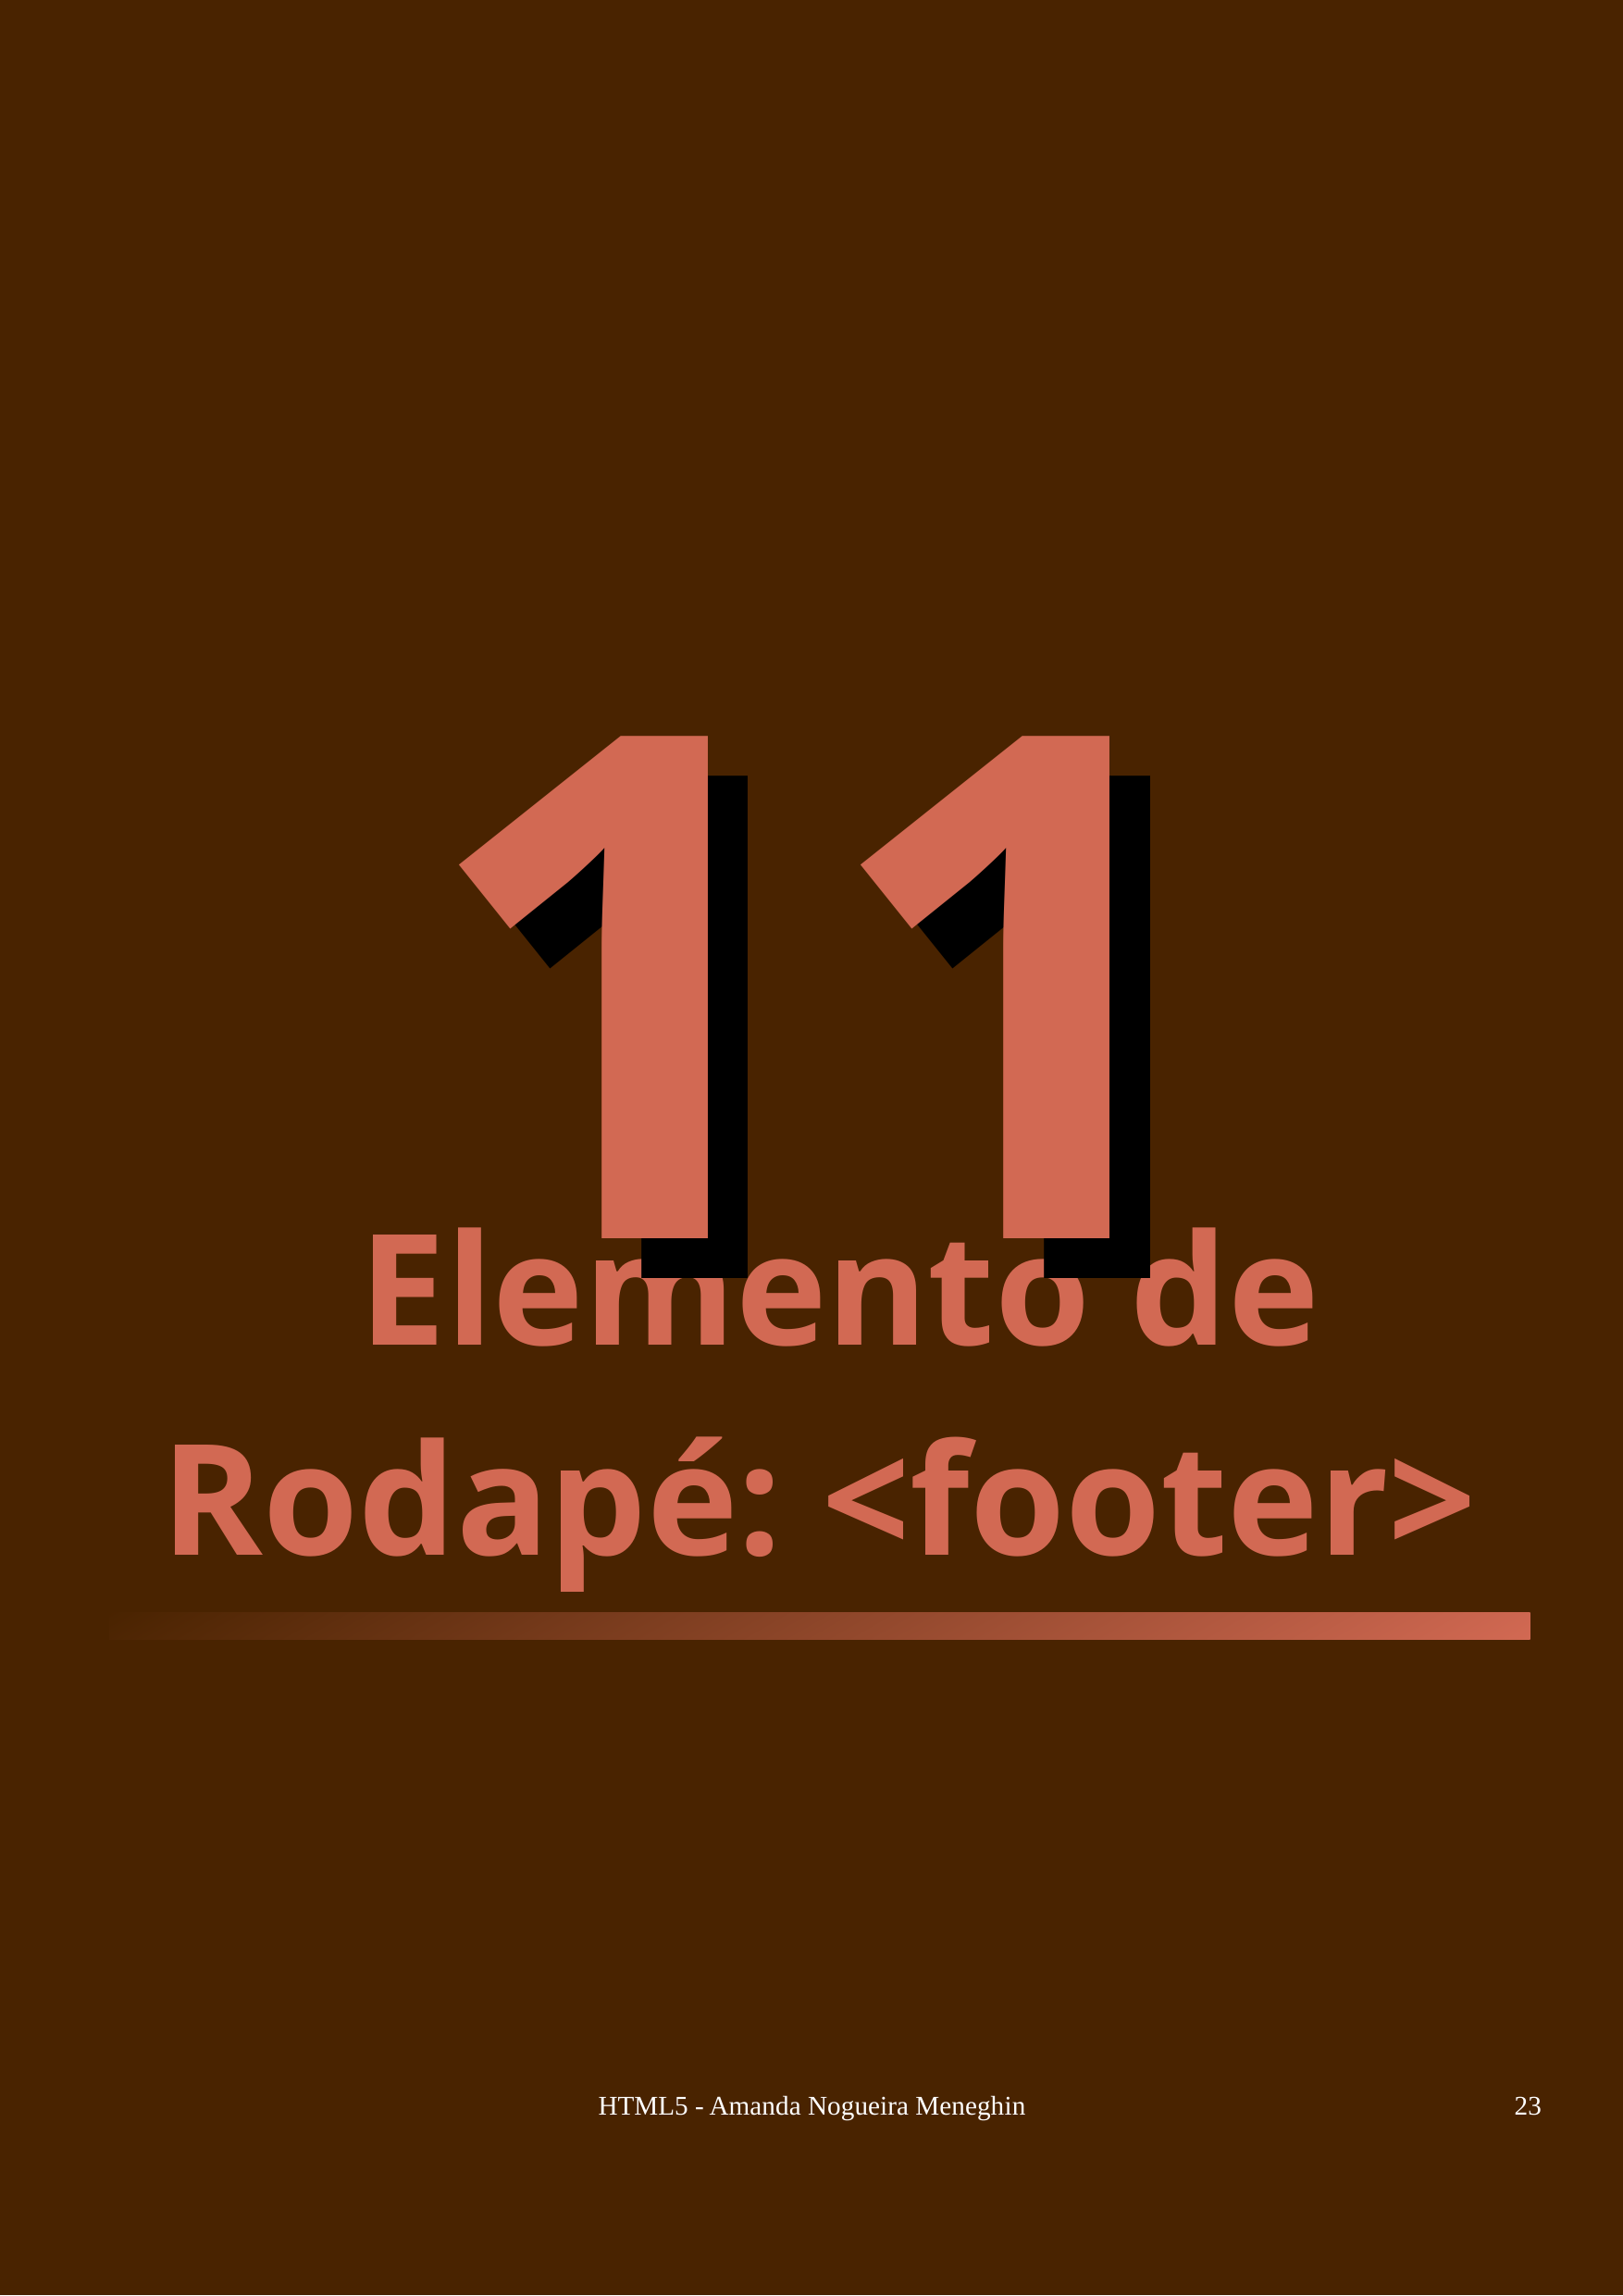

11
 Elemento de Rodapé: <footer>
HTML5 - Amanda Nogueira Meneghin
23